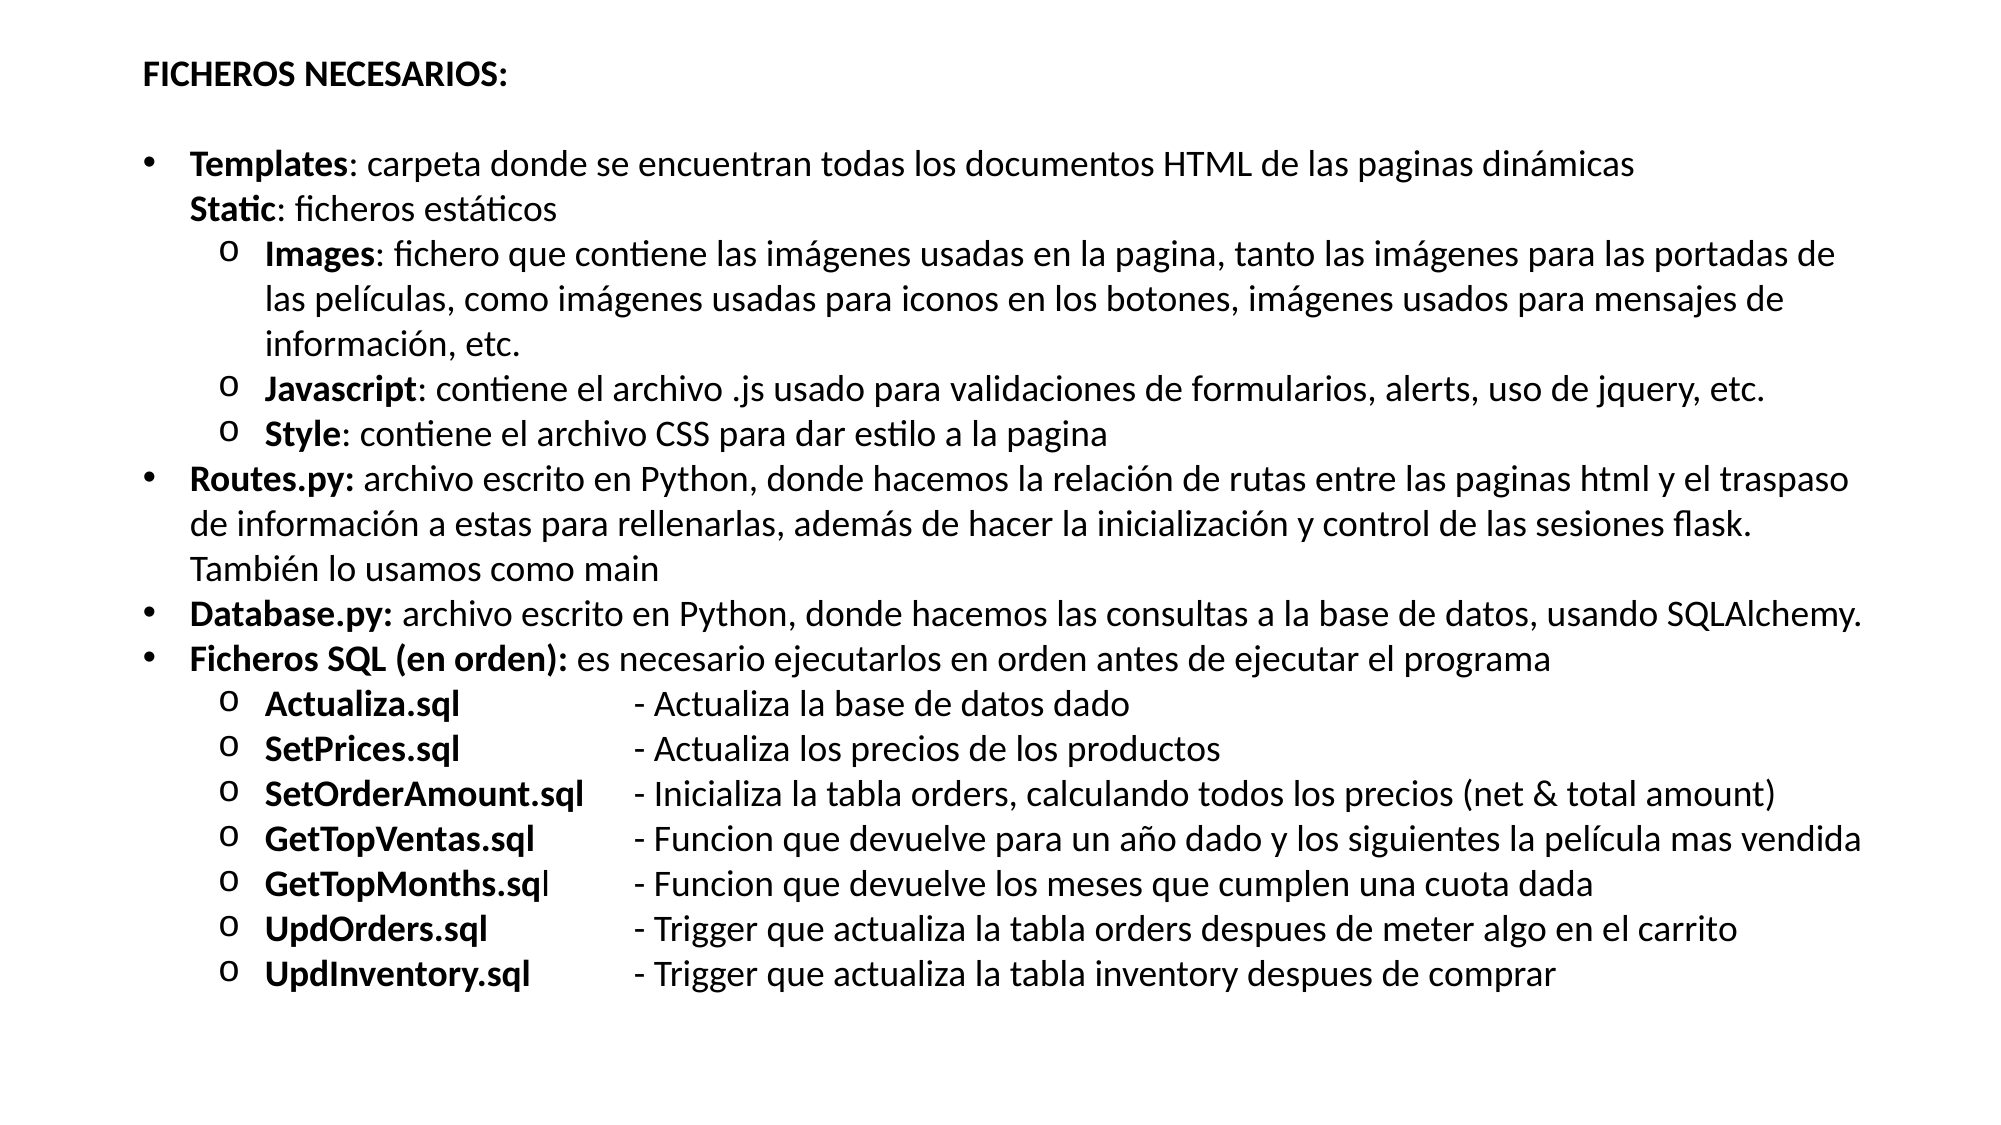

FICHEROS NECESARIOS:
Templates: carpeta donde se encuentran todas los documentos HTML de las paginas dinámicas
Static: ficheros estáticos
Images: fichero que contiene las imágenes usadas en la pagina, tanto las imágenes para las portadas de las películas, como imágenes usadas para iconos en los botones, imágenes usados para mensajes de información, etc.
Javascript: contiene el archivo .js usado para validaciones de formularios, alerts, uso de jquery, etc.
Style: contiene el archivo CSS para dar estilo a la pagina
Routes.py: archivo escrito en Python, donde hacemos la relación de rutas entre las paginas html y el traspaso de información a estas para rellenarlas, además de hacer la inicialización y control de las sesiones flask. También lo usamos como main
Database.py: archivo escrito en Python, donde hacemos las consultas a la base de datos, usando SQLAlchemy.
Ficheros SQL (en orden): es necesario ejecutarlos en orden antes de ejecutar el programa
Actualiza.sql			- Actualiza la base de datos dado
SetPrices.sql			- Actualiza los precios de los productos
SetOrderAmount.sql	- Inicializa la tabla orders, calculando todos los precios (net & total amount)
GetTopVentas.sql		- Funcion que devuelve para un año dado y los siguientes la película mas vendida
GetTopMonths.sql		- Funcion que devuelve los meses que cumplen una cuota dada
UpdOrders.sql		- Trigger que actualiza la tabla orders despues de meter algo en el carrito
UpdInventory.sql		- Trigger que actualiza la tabla inventory despues de comprar